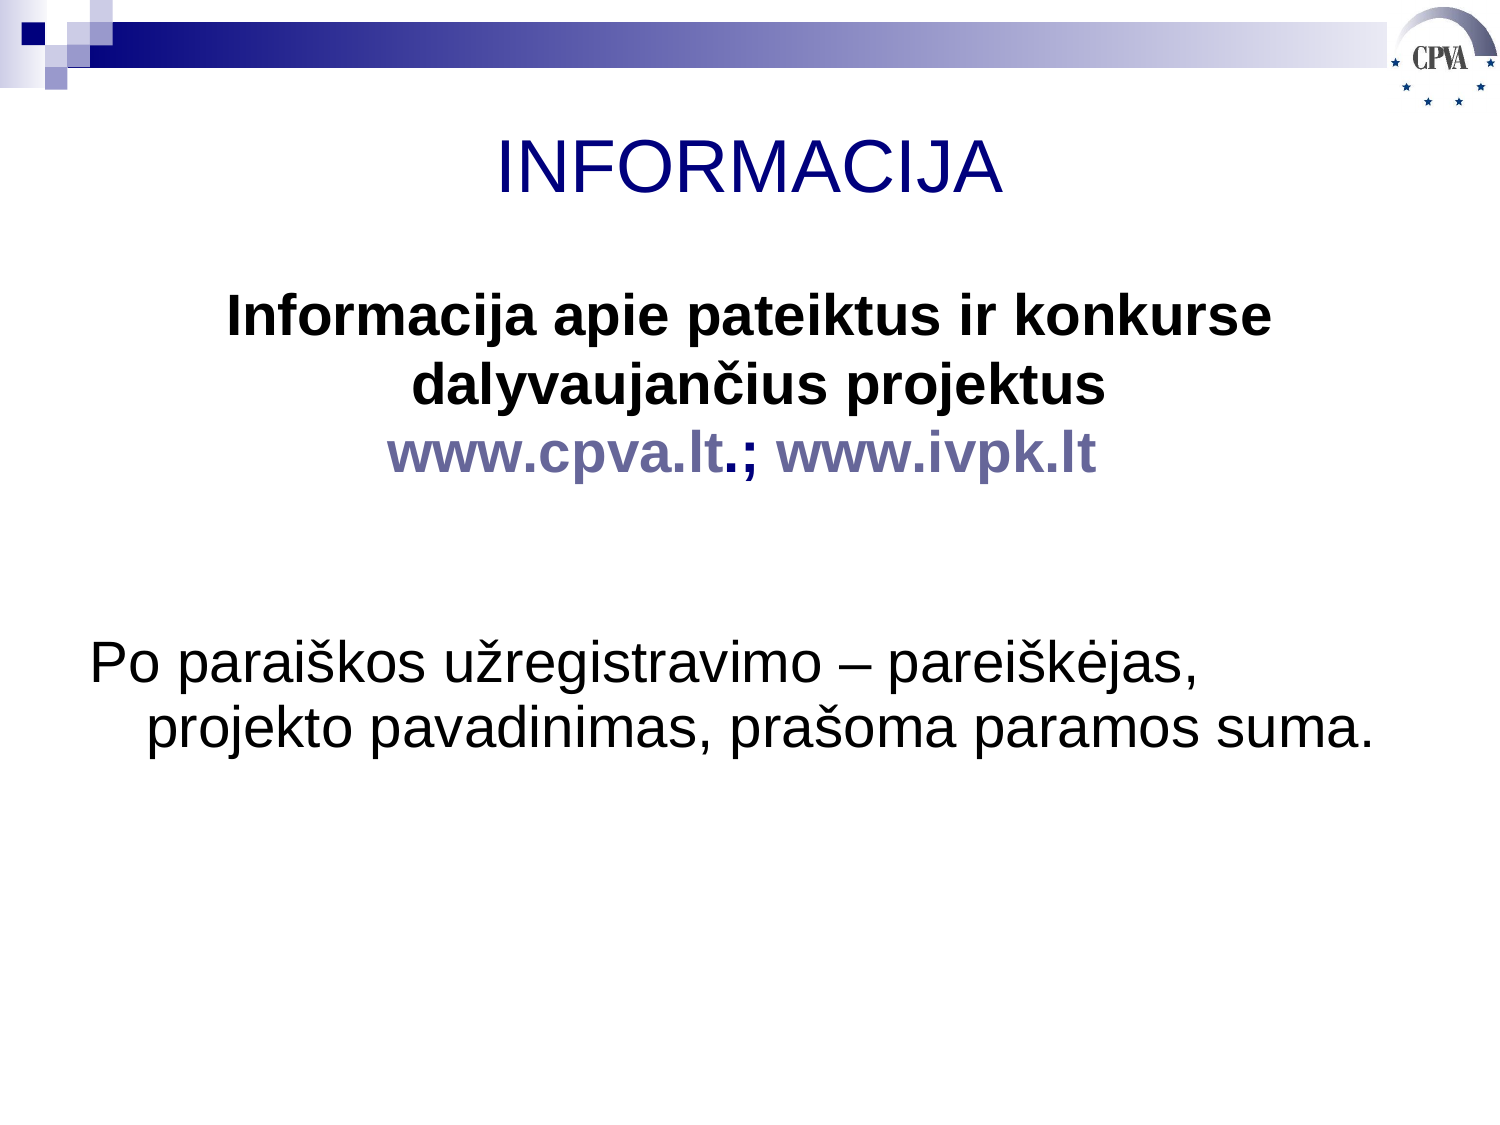

# INFORMACIJA
Informacija apie pateiktus ir konkurse dalyvaujančius projektus
www.cpva.lt.; www.ivpk.lt
Po paraiškos užregistravimo – pareiškėjas, projekto pavadinimas, prašoma paramos suma.